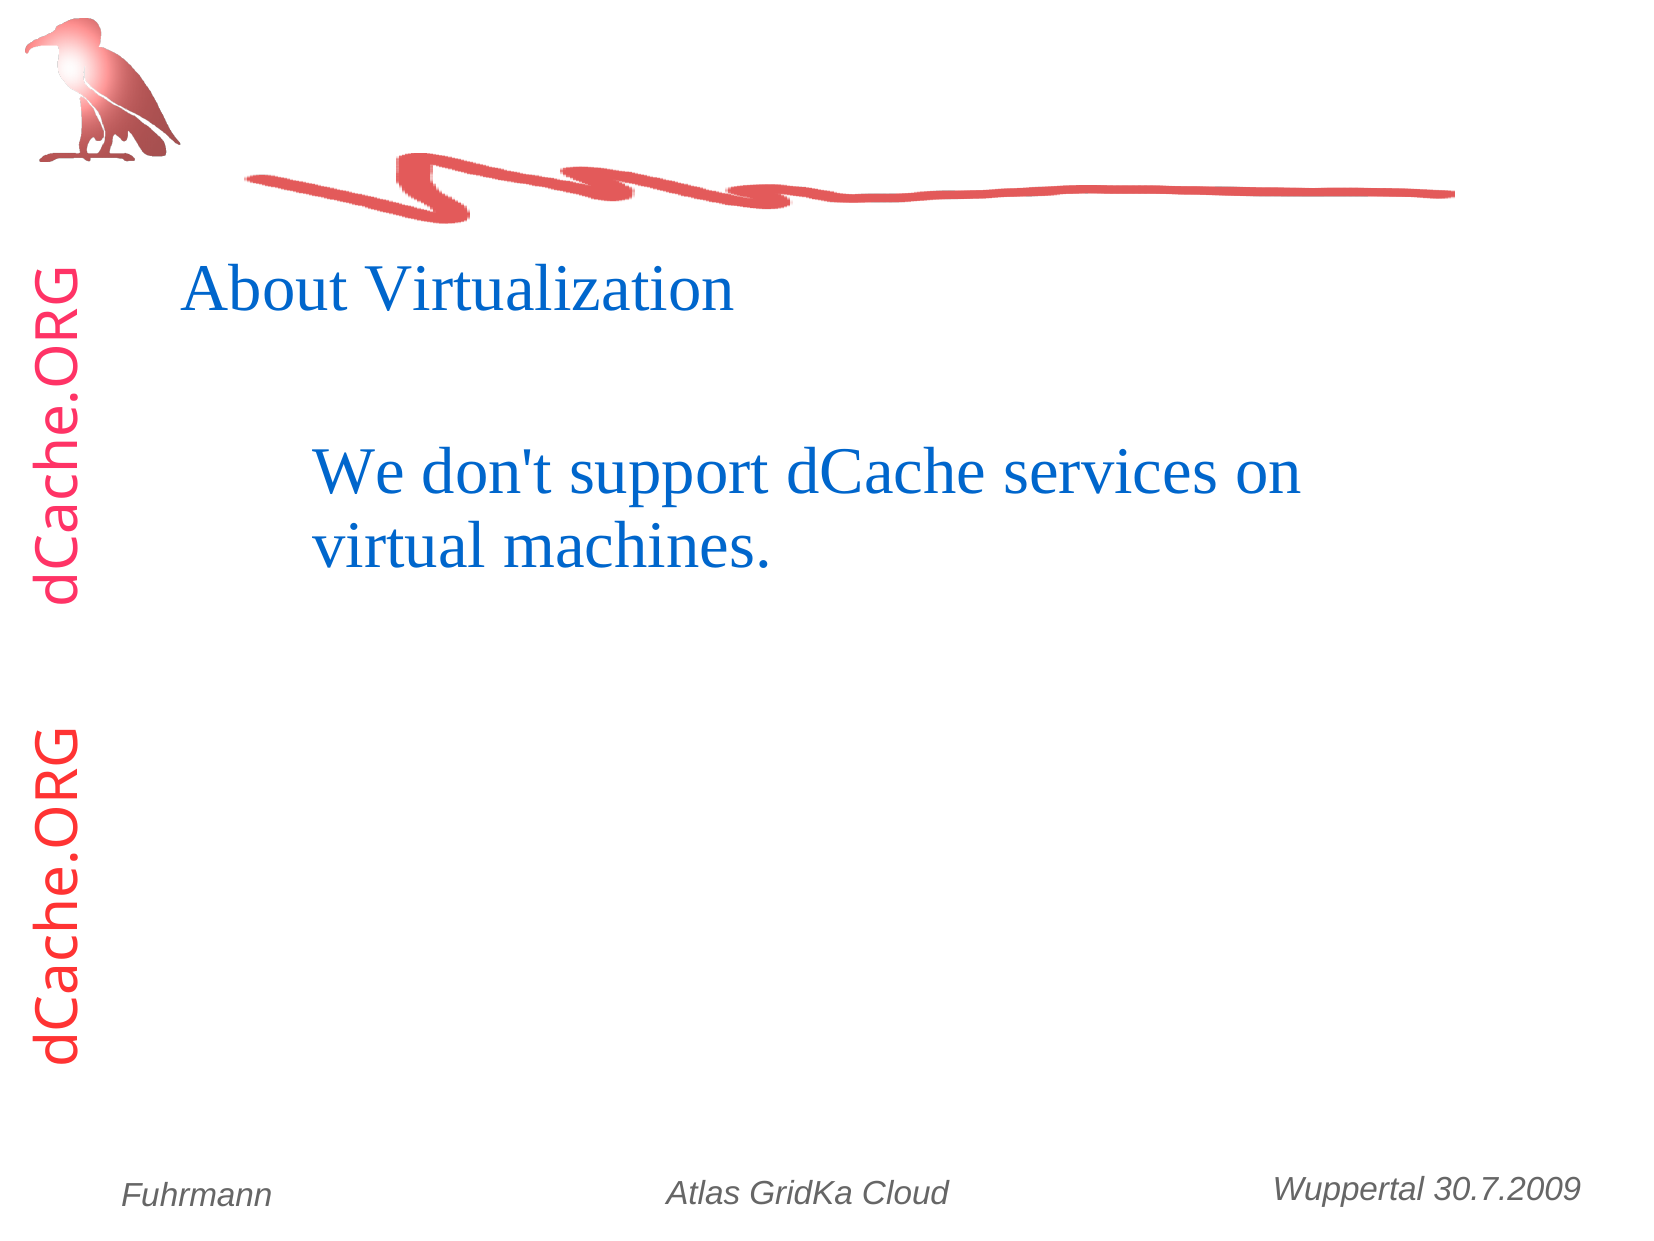

About Virtualization
We don't support dCache services on
virtual machines.